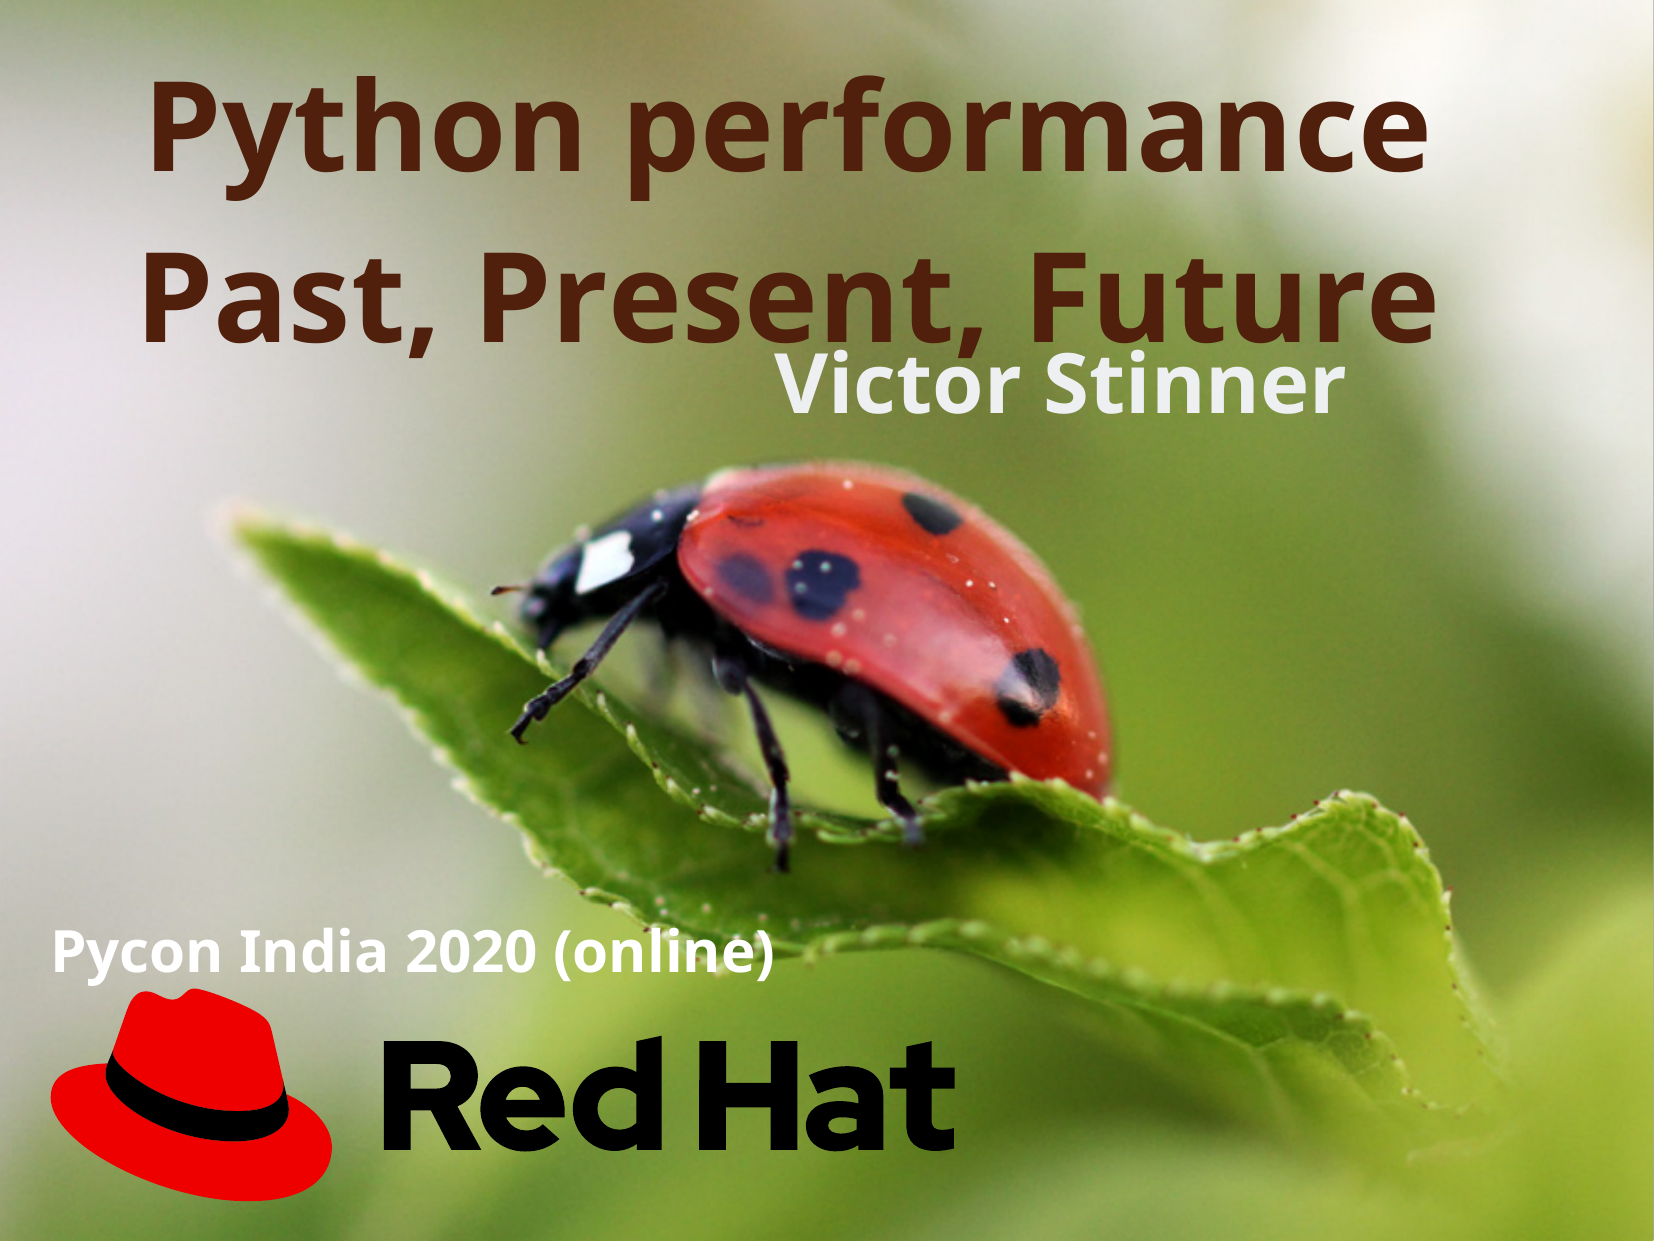

Python performance
Past, Present, Future
Victor Stinner
# Pycon India 2020 (online)